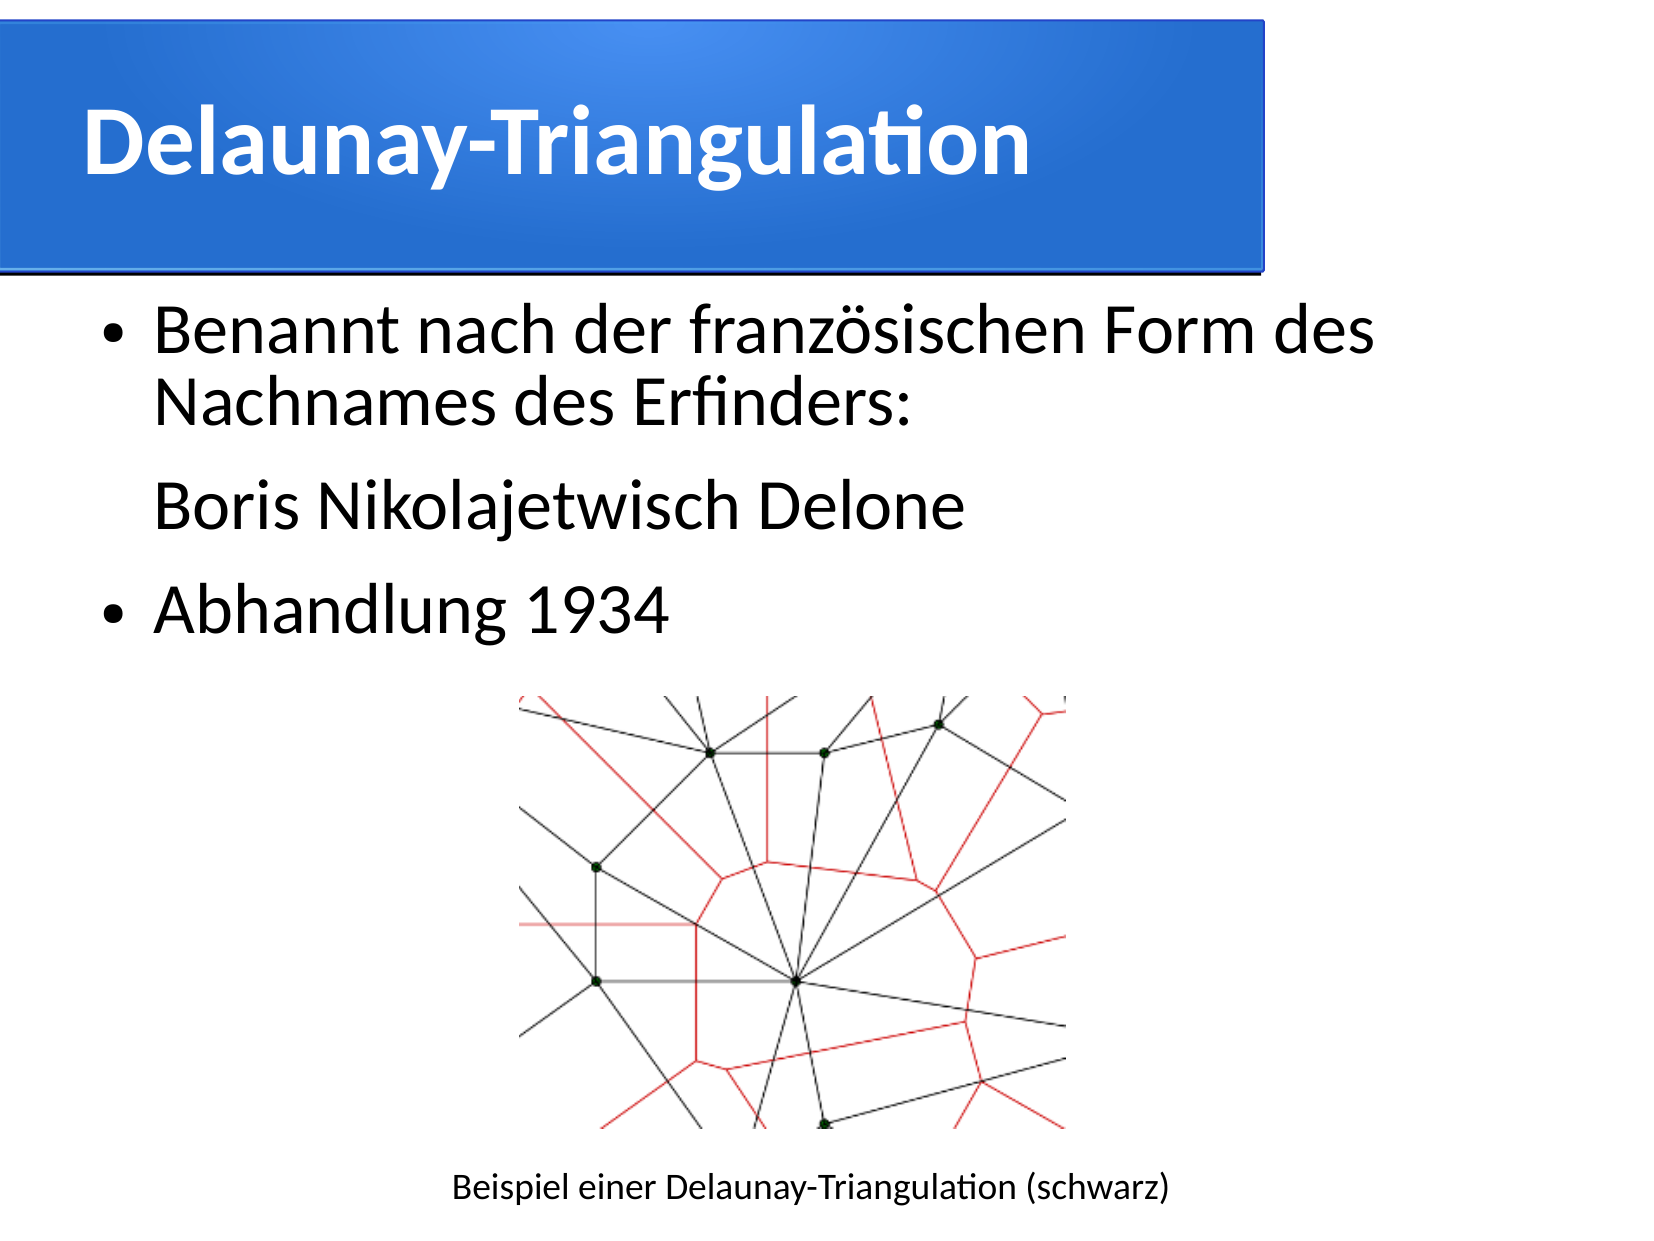

# Delaunay-Triangulation
Benannt nach der französischen Form des Nachnames des Erfinders:
Boris Nikolajetwisch Delone
Abhandlung 1934
Beispiel einer Delaunay-Triangulation (schwarz)